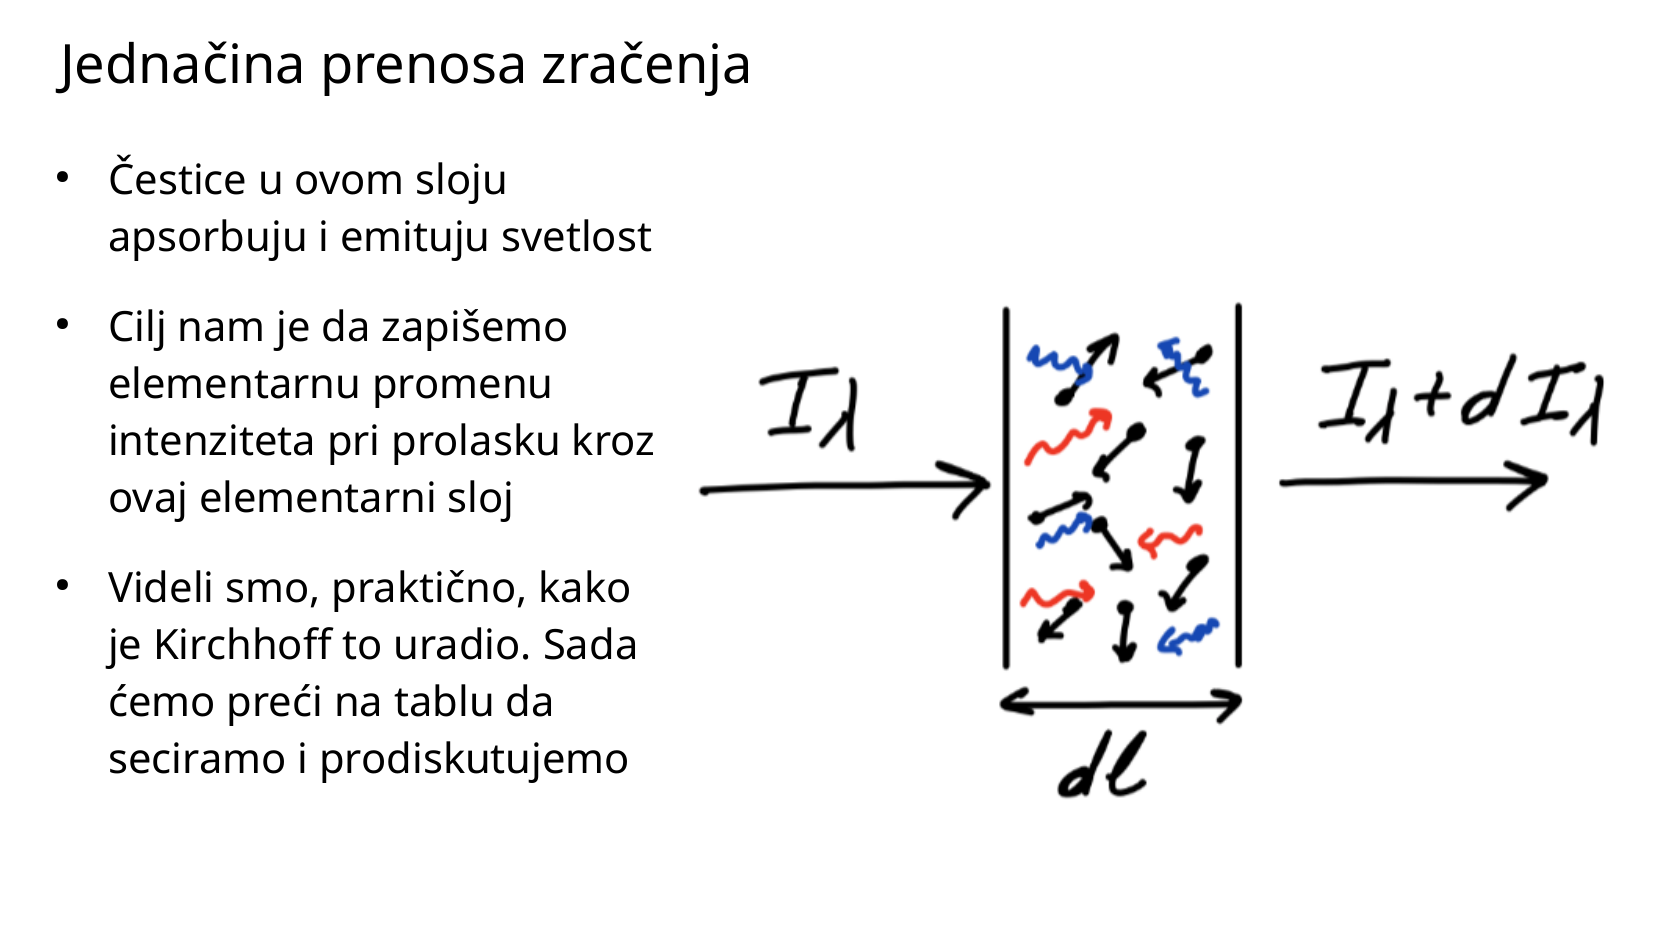

# Jednačina prenosa zračenja
Čestice u ovom sloju apsorbuju i emituju svetlost
Cilj nam je da zapišemo elementarnu promenu intenziteta pri prolasku kroz ovaj elementarni sloj
Videli smo, praktično, kako je Kirchhoff to uradio. Sada ćemo preći na tablu da seciramo i prodiskutujemo